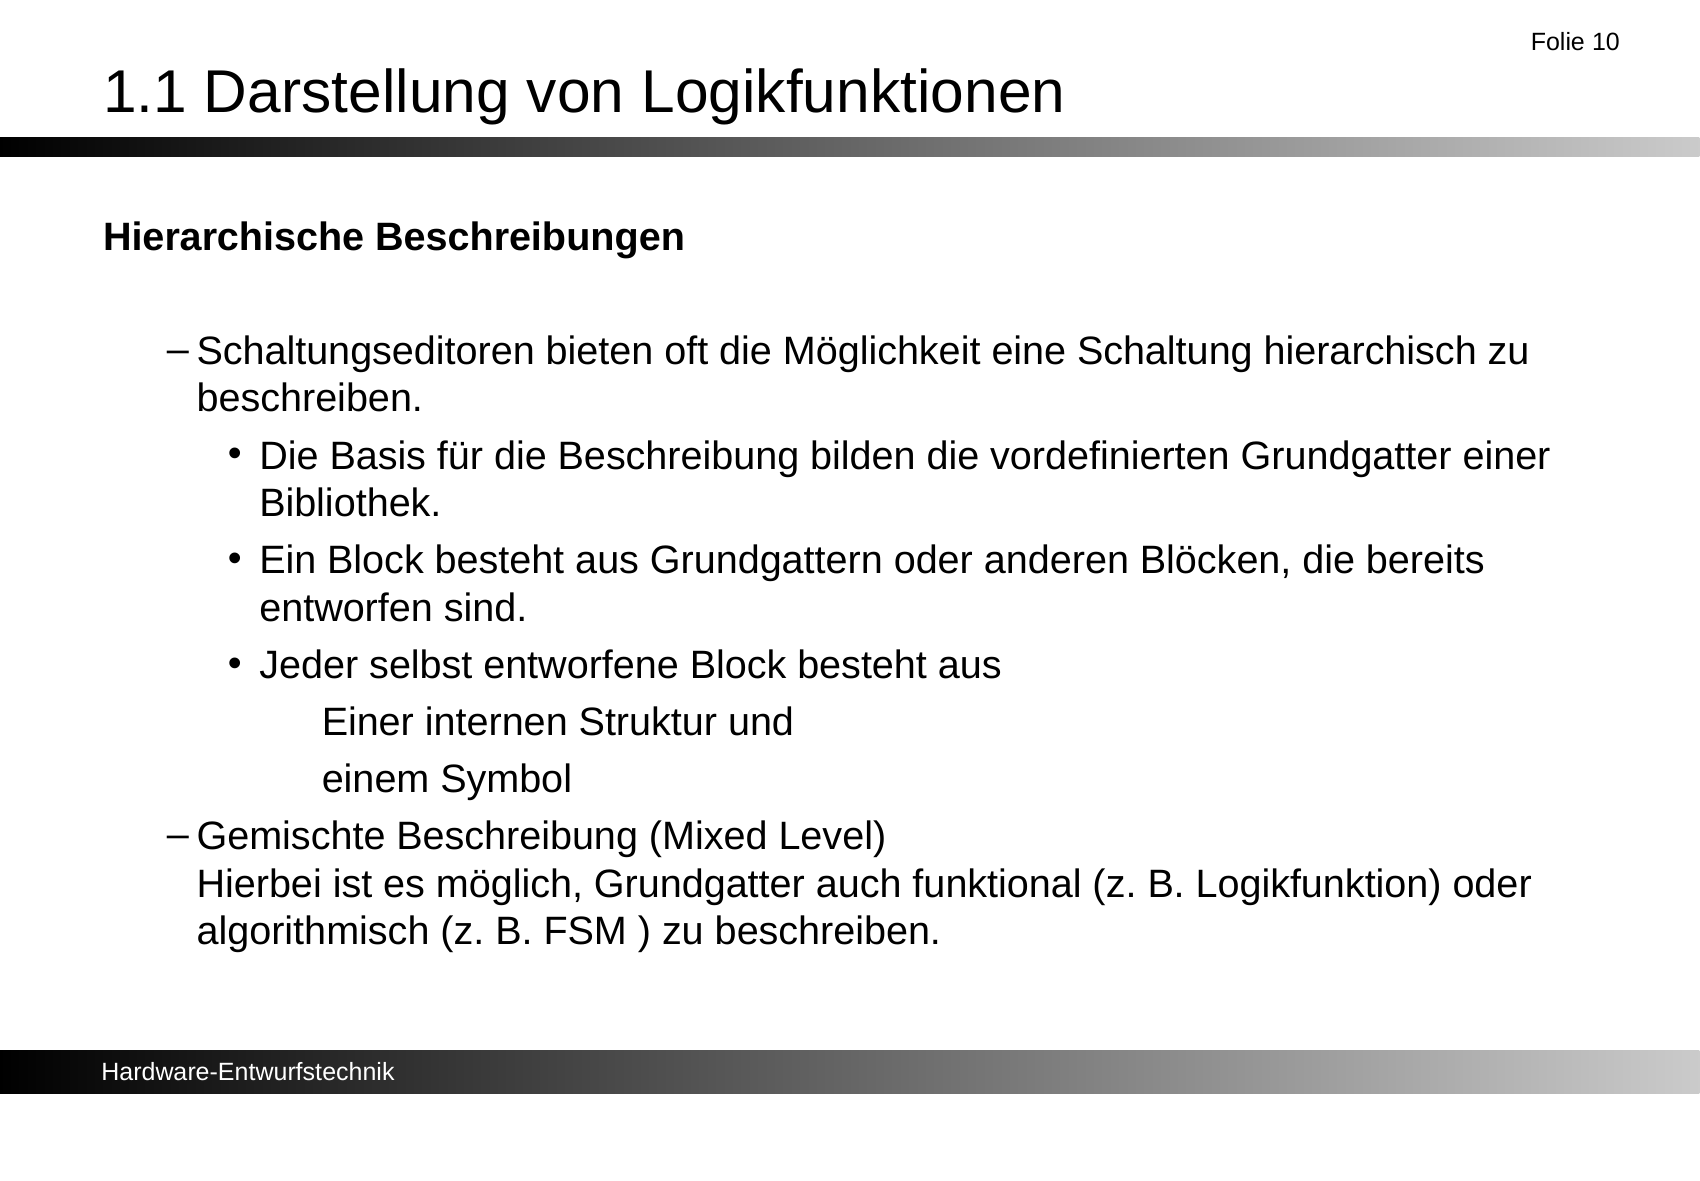

# 1.1 Darstellung von Logikfunktionen
Hierarchische Beschreibungen
Schaltungseditoren bieten oft die Möglichkeit eine Schaltung hierarchisch zu beschreiben.
Die Basis für die Beschreibung bilden die vordefinierten Grundgatter einer Bibliothek.
Ein Block besteht aus Grundgattern oder anderen Blöcken, die bereits entworfen sind.
Jeder selbst entworfene Block besteht aus
Einer internen Struktur und
einem Symbol
Gemischte Beschreibung (Mixed Level)
Hierbei ist es möglich, Grundgatter auch funktional (z. B. Logikfunktion) oder algorithmisch (z. B. FSM ) zu beschreiben.